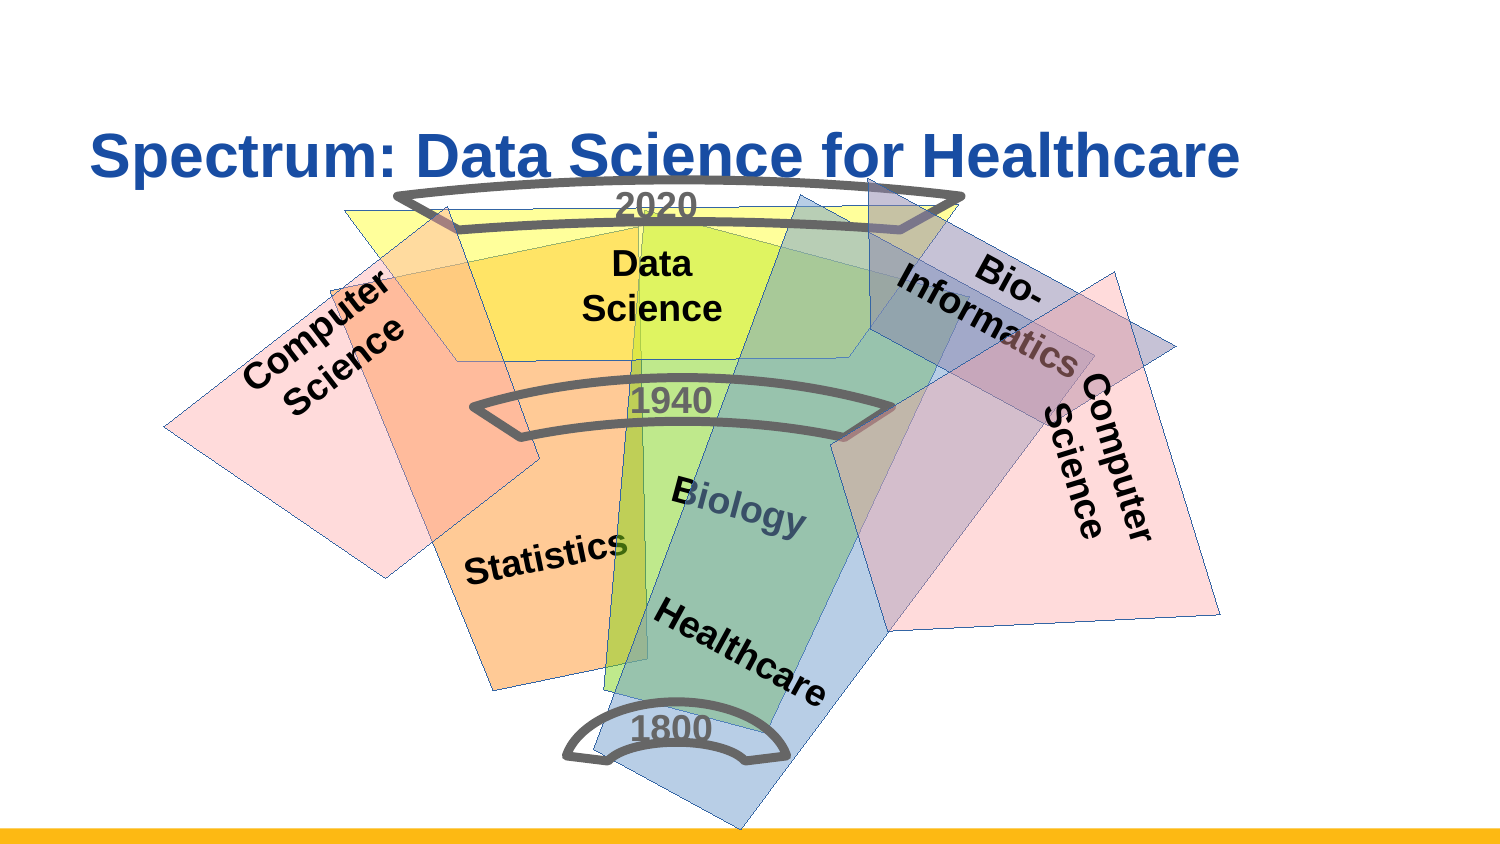

Spectrum: Data Science for Healthcare
2020
Data
Science
Healthcare
Biology
Bio-
Informatics
Statistics
Computer
Science
Computer
Science
1940
1800